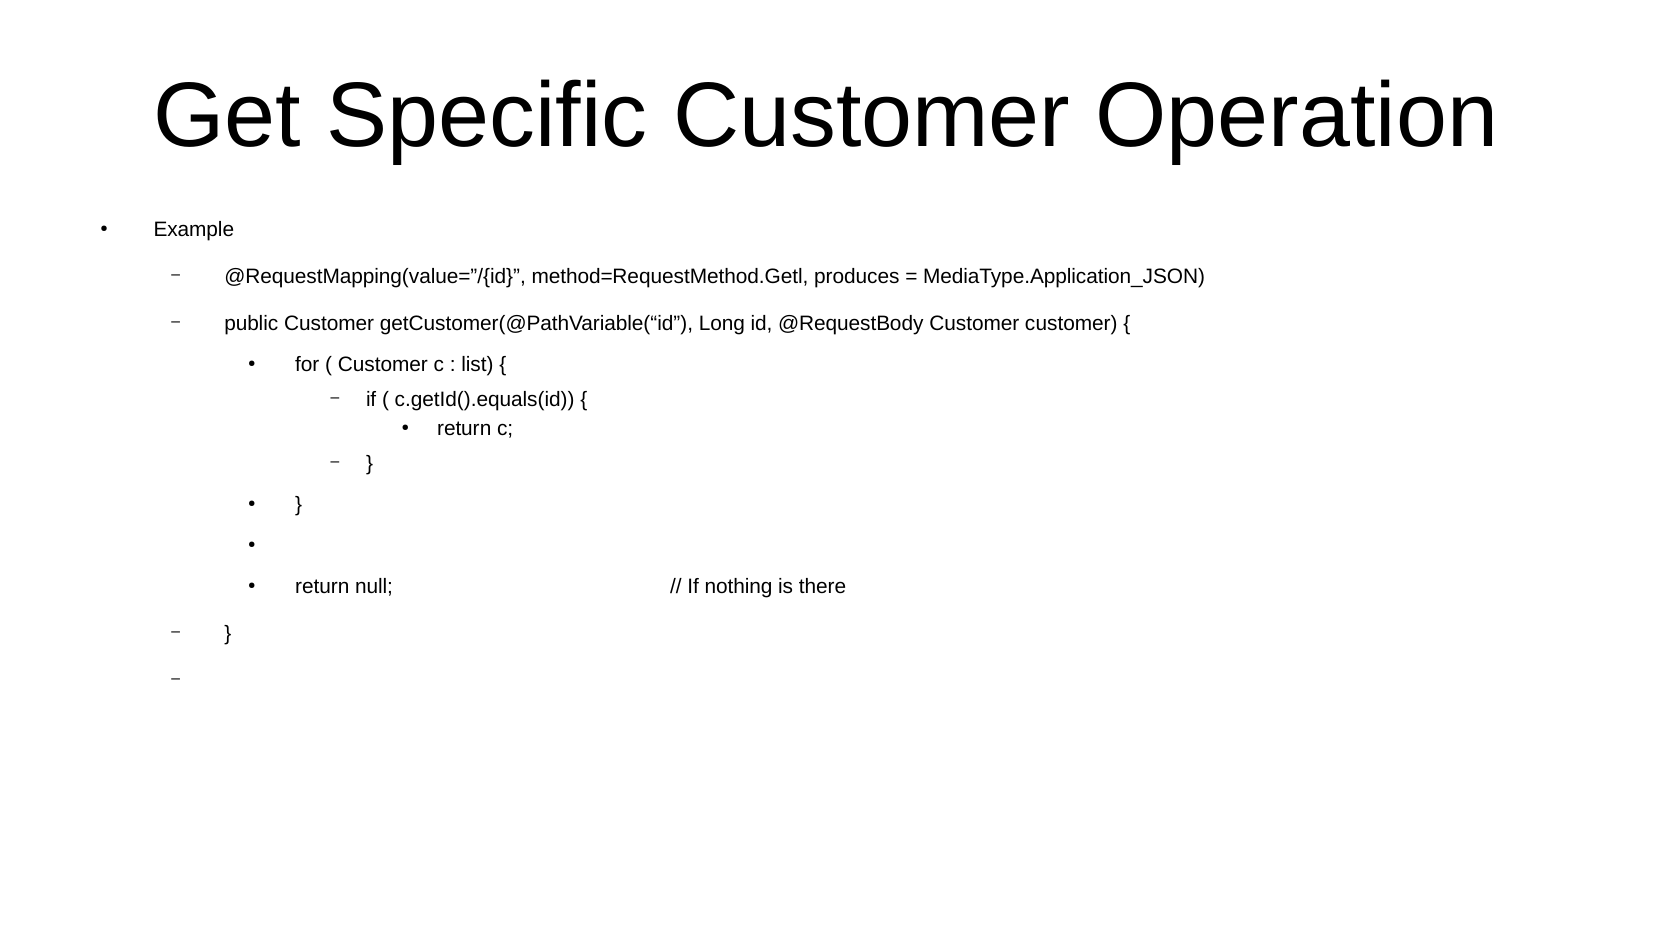

# Get Specific Customer Operation
Example
@RequestMapping(value=”/{id}”, method=RequestMethod.Getl, produces = MediaType.Application_JSON)
public Customer getCustomer(@PathVariable(“id”), Long id, @RequestBody Customer customer) {
for ( Customer c : list) {
if ( c.getId().equals(id)) {
return c;
}
}
return null;				// If nothing is there
}